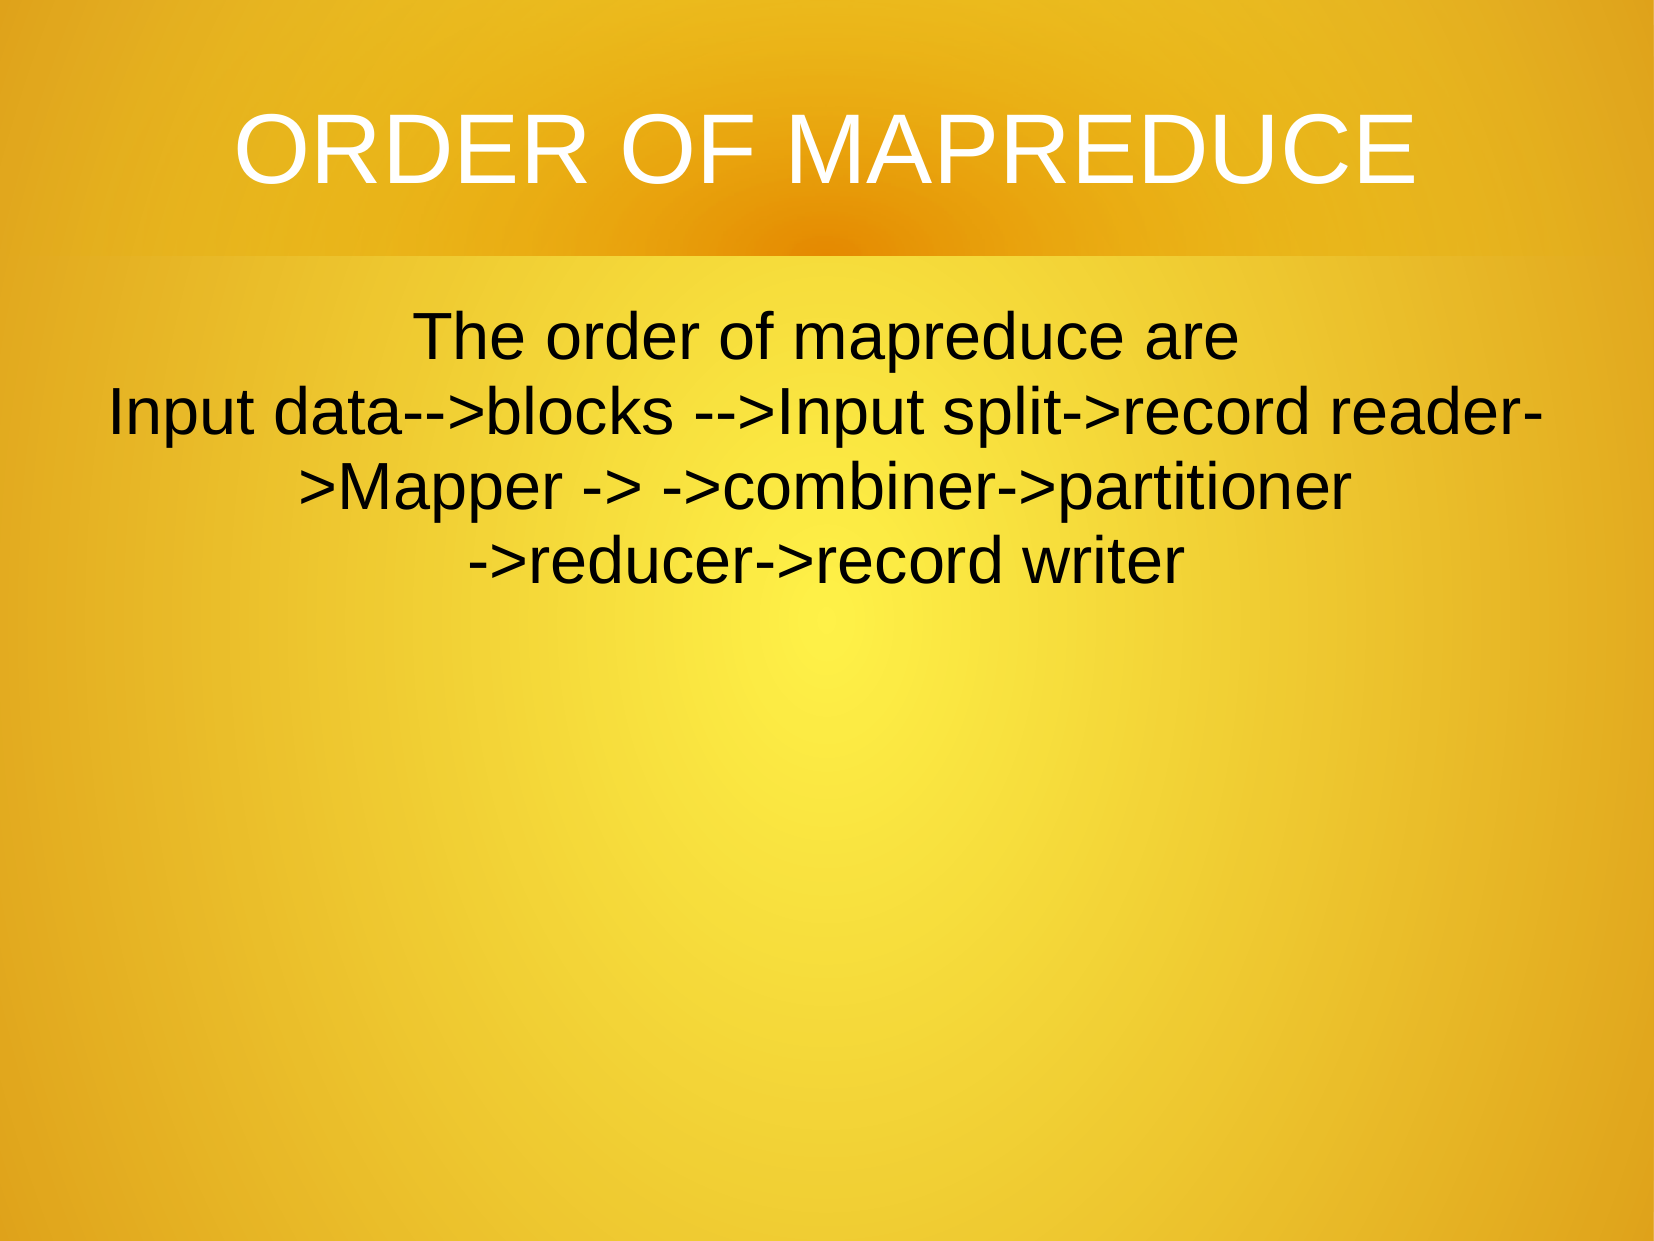

# ORDER OF MAPREDUCE
The order of mapreduce are
Input data-->blocks -->Input split->record reader->Mapper -> ->combiner->partitioner
->reducer->record writer